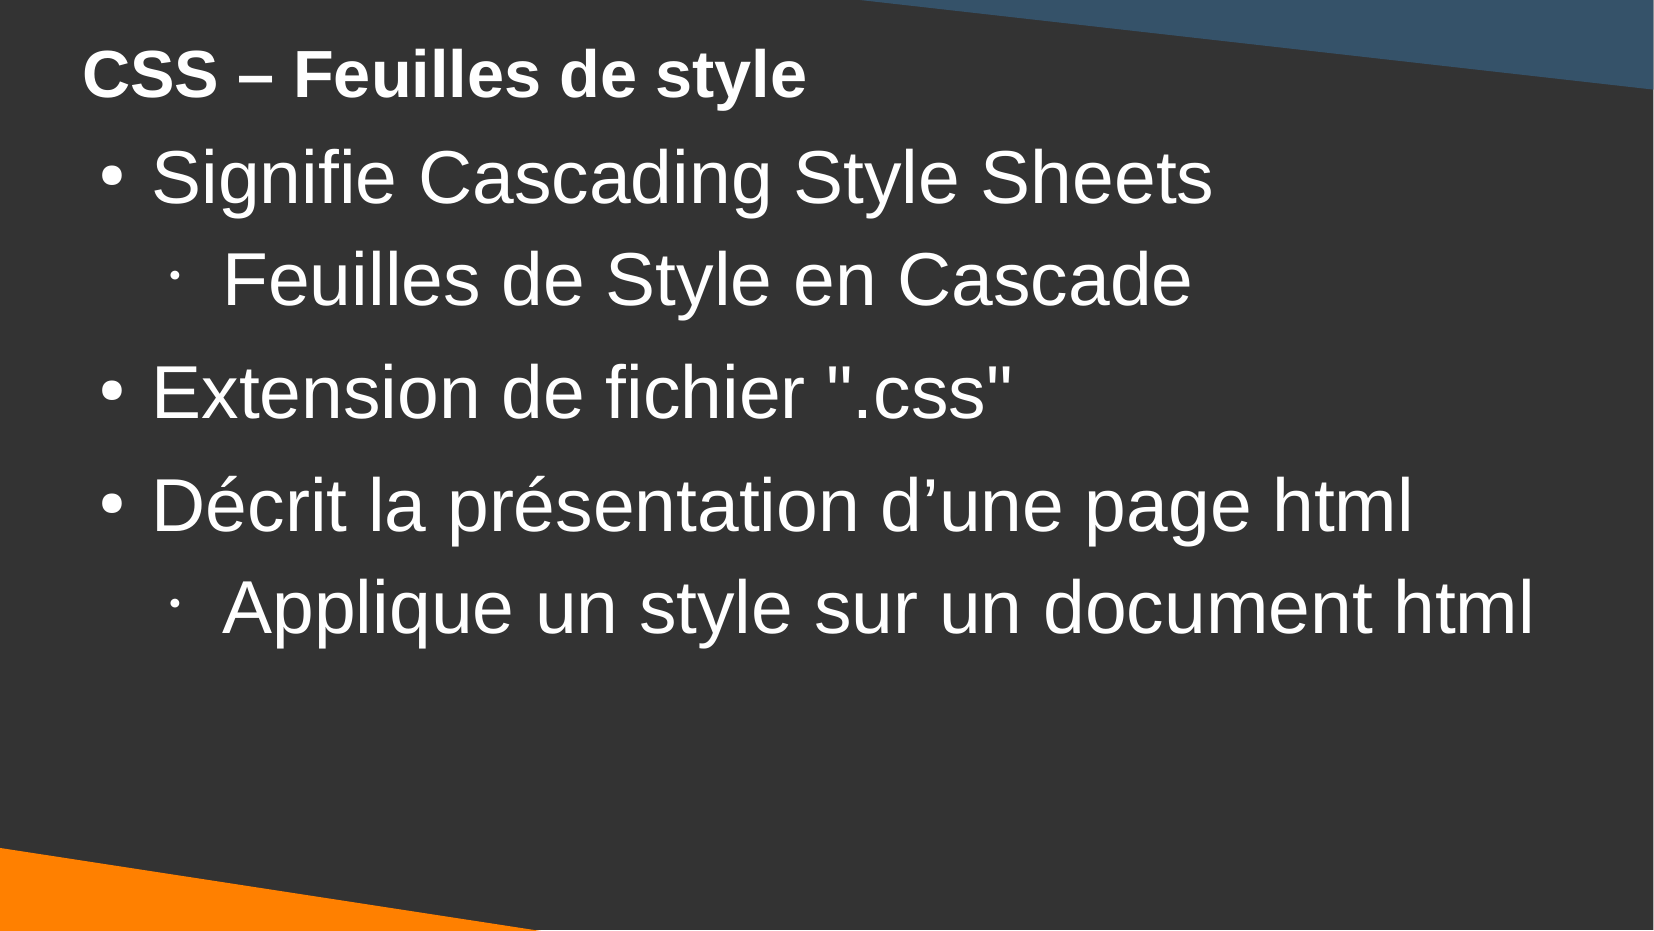

# CSS – Feuilles de style
Signifie Cascading Style Sheets
Feuilles de Style en Cascade
Extension de fichier ".css"
Décrit la présentation d’une page html
Applique un style sur un document html